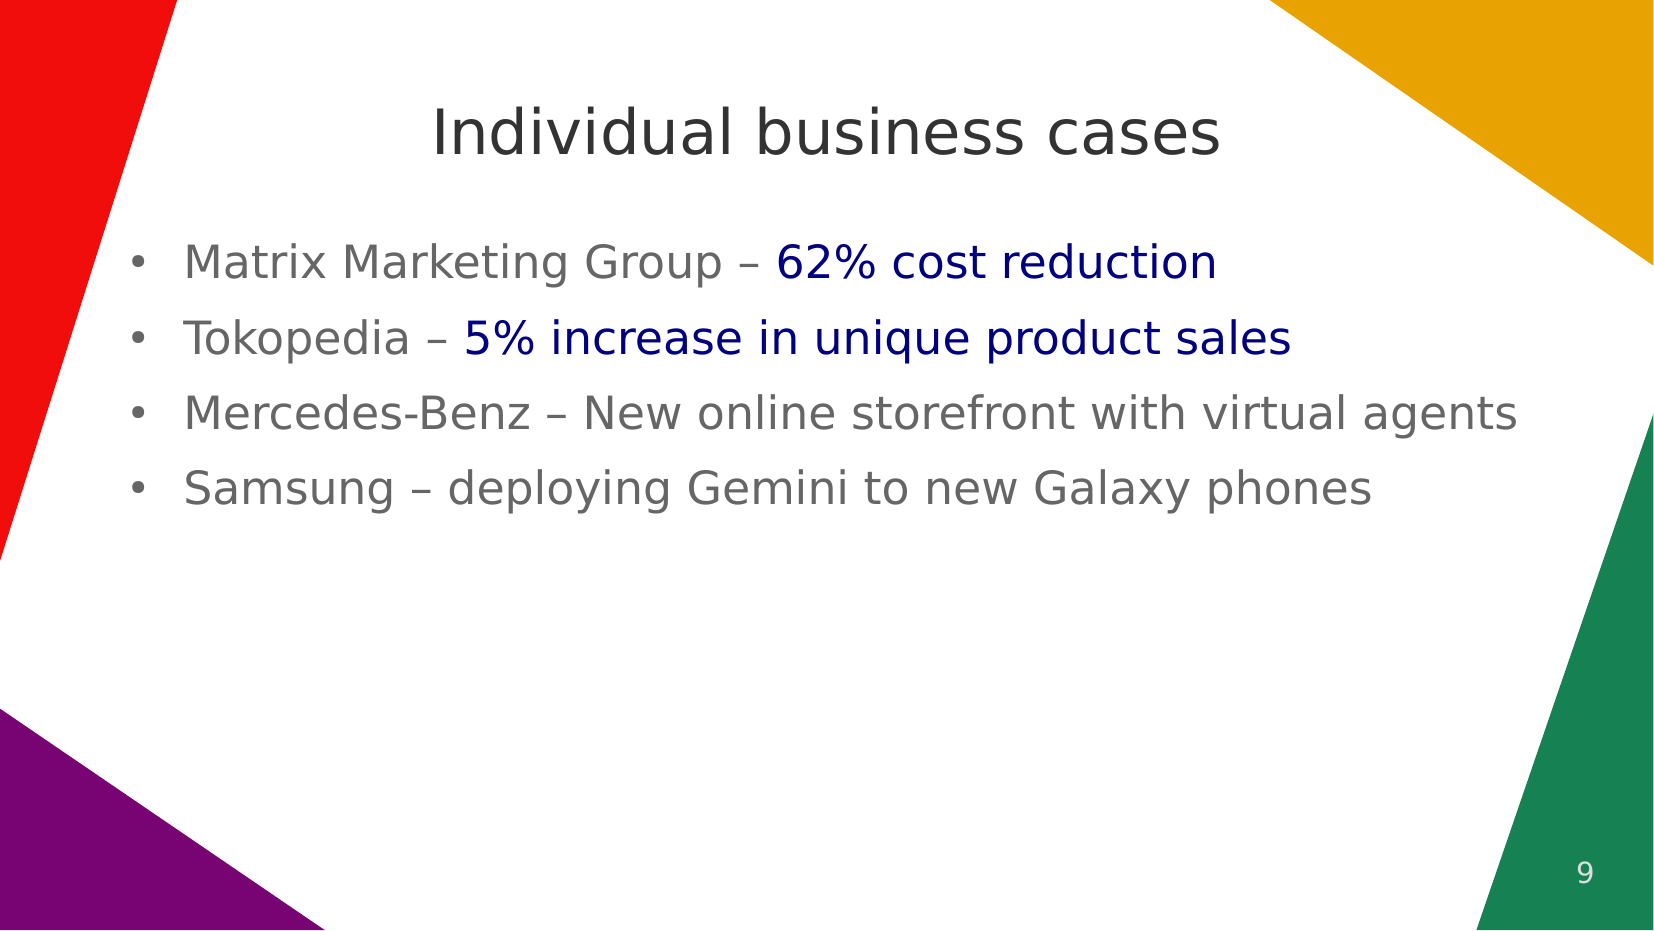

# Individual business cases
Matrix Marketing Group – 62% cost reduction
Tokopedia – 5% increase in unique product sales
Mercedes-Benz – New online storefront with virtual agents
Samsung – deploying Gemini to new Galaxy phones
9